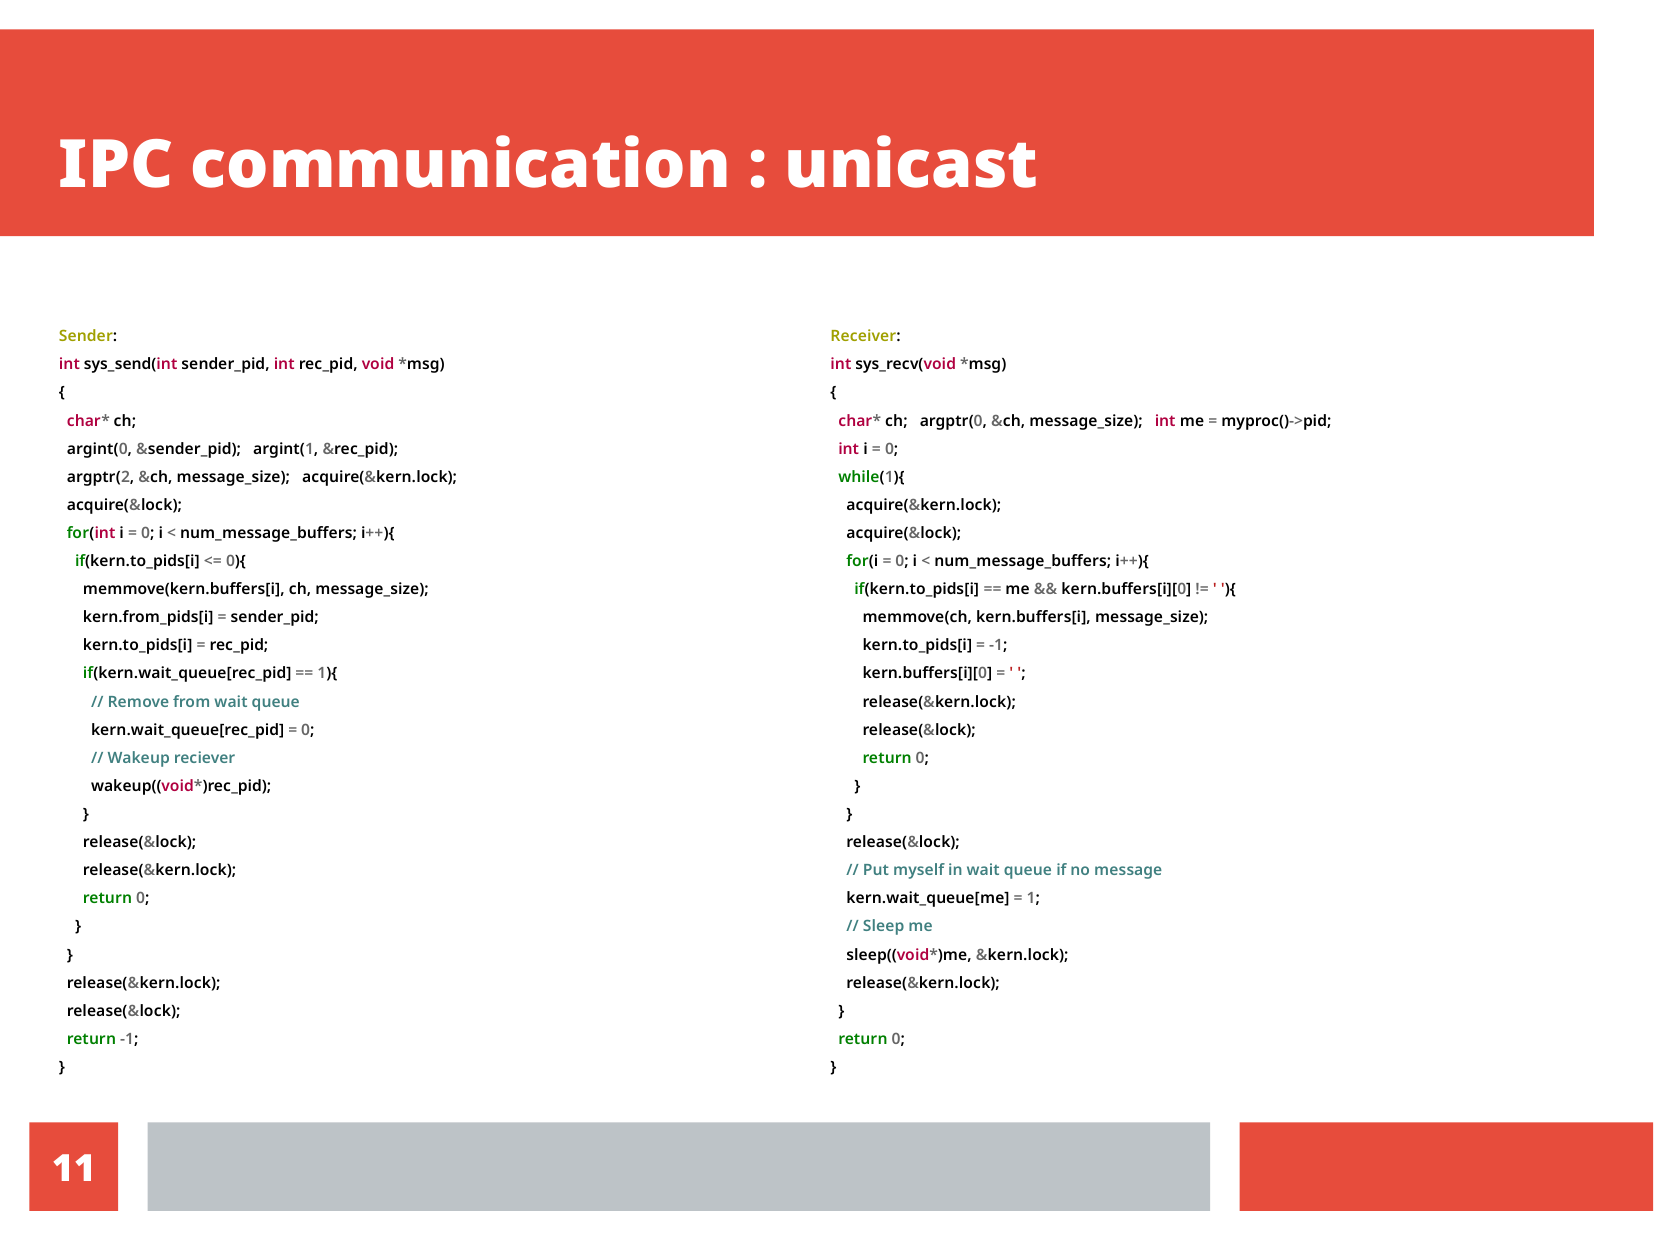

# IPC communication : unicast
Sender:
int sys_send(int sender_pid, int rec_pid, void *msg)
{
 char* ch;
 argint(0, &sender_pid); argint(1, &rec_pid);
 argptr(2, &ch, message_size); acquire(&kern.lock);
 acquire(&lock);
 for(int i = 0; i < num_message_buffers; i++){
 if(kern.to_pids[i] <= 0){
 memmove(kern.buffers[i], ch, message_size);
 kern.from_pids[i] = sender_pid;
 kern.to_pids[i] = rec_pid;
 if(kern.wait_queue[rec_pid] == 1){
 // Remove from wait queue
 kern.wait_queue[rec_pid] = 0;
 // Wakeup reciever
 wakeup((void*)rec_pid);
 }
 release(&lock);
 release(&kern.lock);
 return 0;
 }
 }
 release(&kern.lock);
 release(&lock);
 return -1;
}
Receiver:
int sys_recv(void *msg)
{
 char* ch; argptr(0, &ch, message_size); int me = myproc()->pid;
 int i = 0;
 while(1){
 acquire(&kern.lock);
 acquire(&lock);
 for(i = 0; i < num_message_buffers; i++){
 if(kern.to_pids[i] == me && kern.buffers[i][0] != ' '){
 memmove(ch, kern.buffers[i], message_size);
 kern.to_pids[i] = -1;
 kern.buffers[i][0] = ' ';
 release(&kern.lock);
 release(&lock);
 return 0;
 }
 }
 release(&lock);
 // Put myself in wait queue if no message
 kern.wait_queue[me] = 1;
 // Sleep me
 sleep((void*)me, &kern.lock);
 release(&kern.lock);
 }
 return 0;
}
11